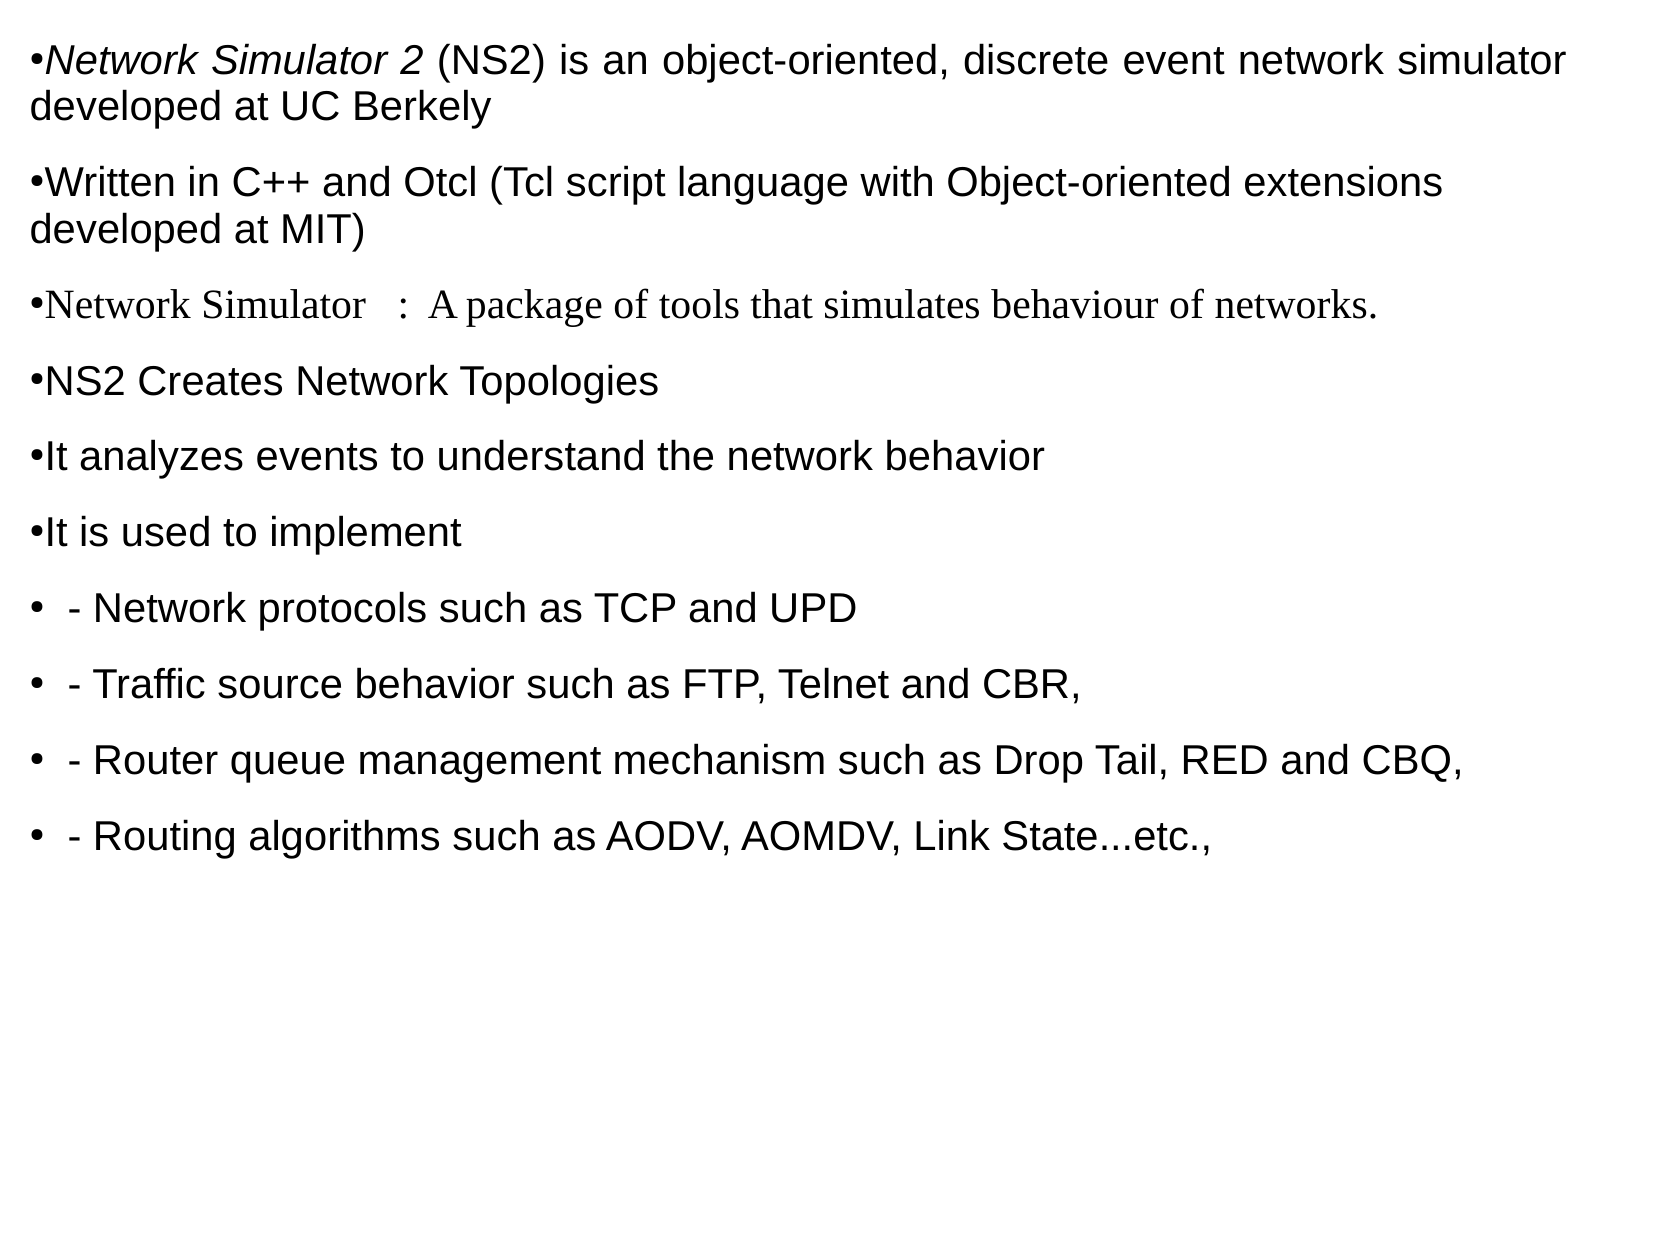

# Network Simulator 2 (NS2) is an object-oriented, discrete event network simulator developed at UC Berkely
Written in C++ and Otcl (Tcl script language with Object-oriented extensions developed at MIT)
Network Simulator : A package of tools that simulates behaviour of networks.
NS2 Creates Network Topologies
It analyzes events to understand the network behavior
It is used to implement
 - Network protocols such as TCP and UPD
 - Traffic source behavior such as FTP, Telnet and CBR,
 - Router queue management mechanism such as Drop Tail, RED and CBQ,
 - Routing algorithms such as AODV, AOMDV, Link State...etc.,